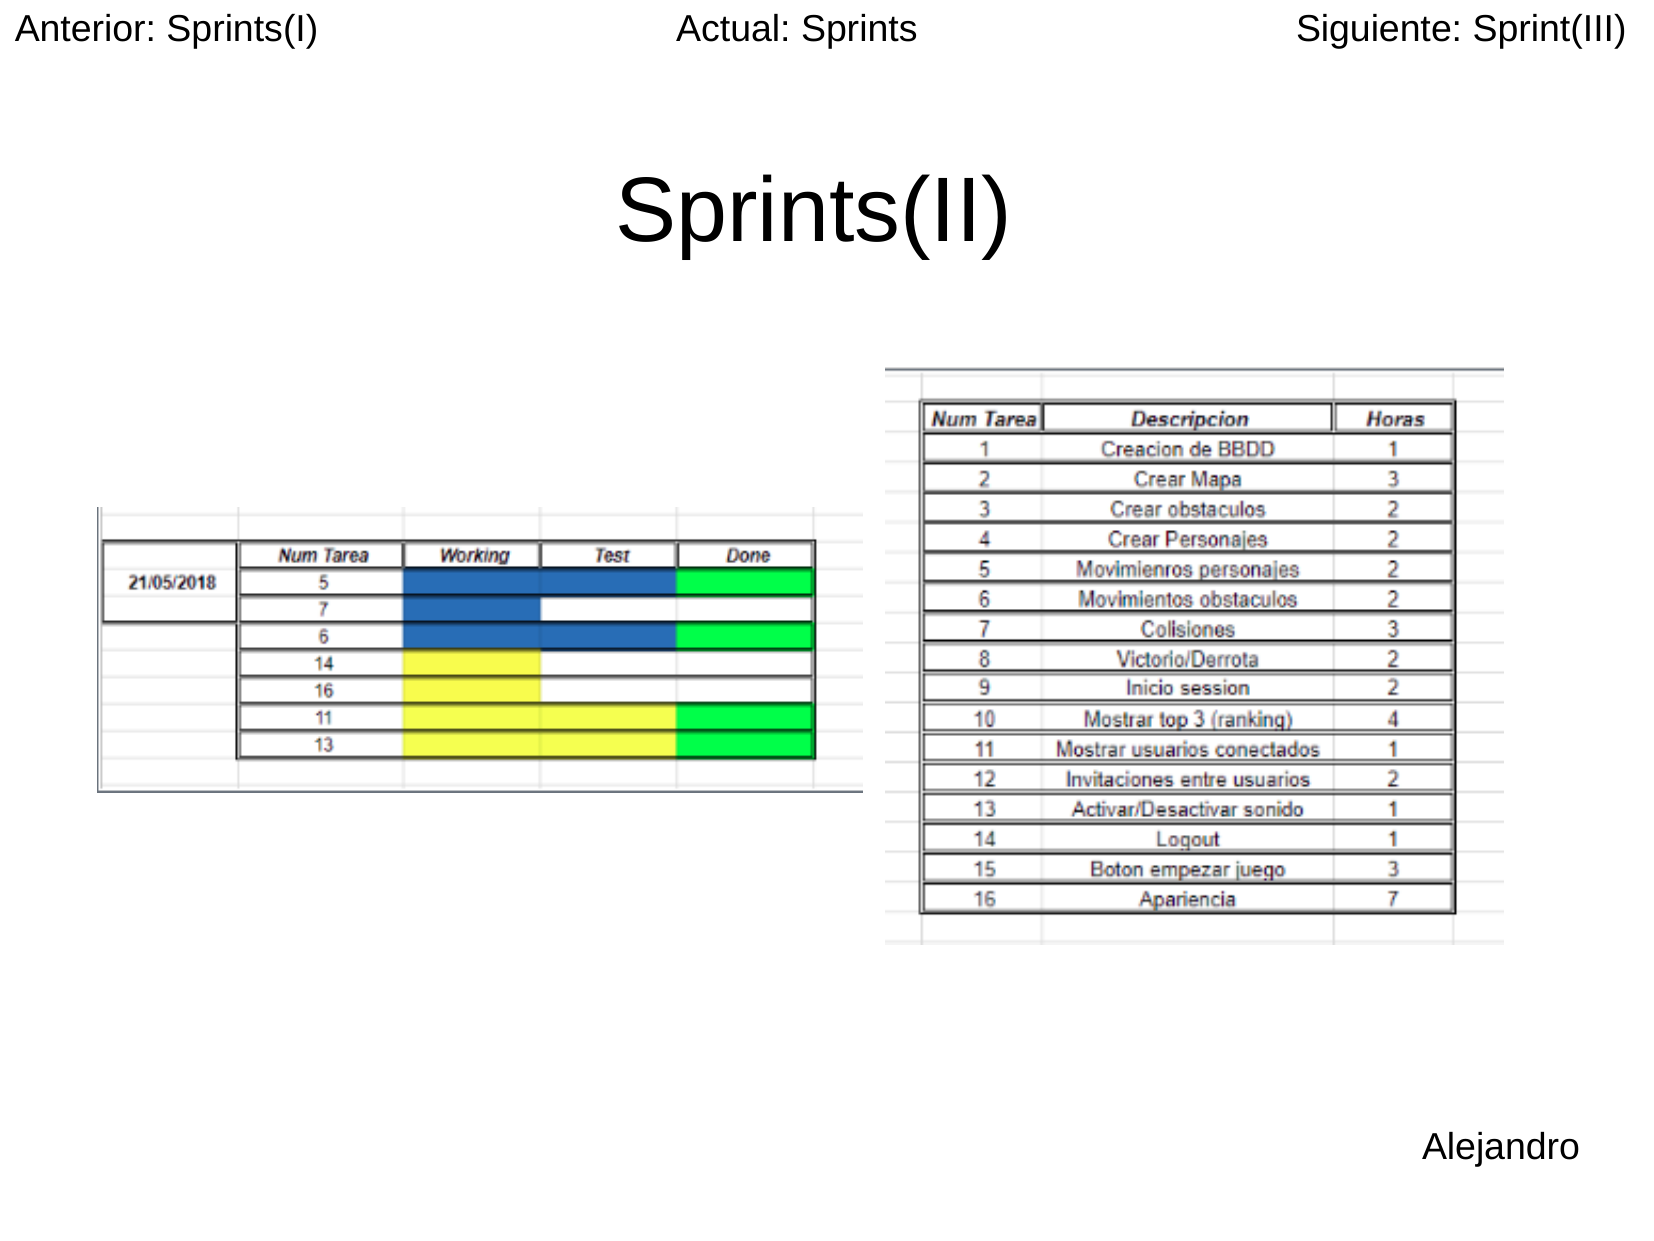

Anterior: Sprints(I)
Actual: Sprints
Siguiente: Sprint(III)
# Sprints(II)
Alejandro